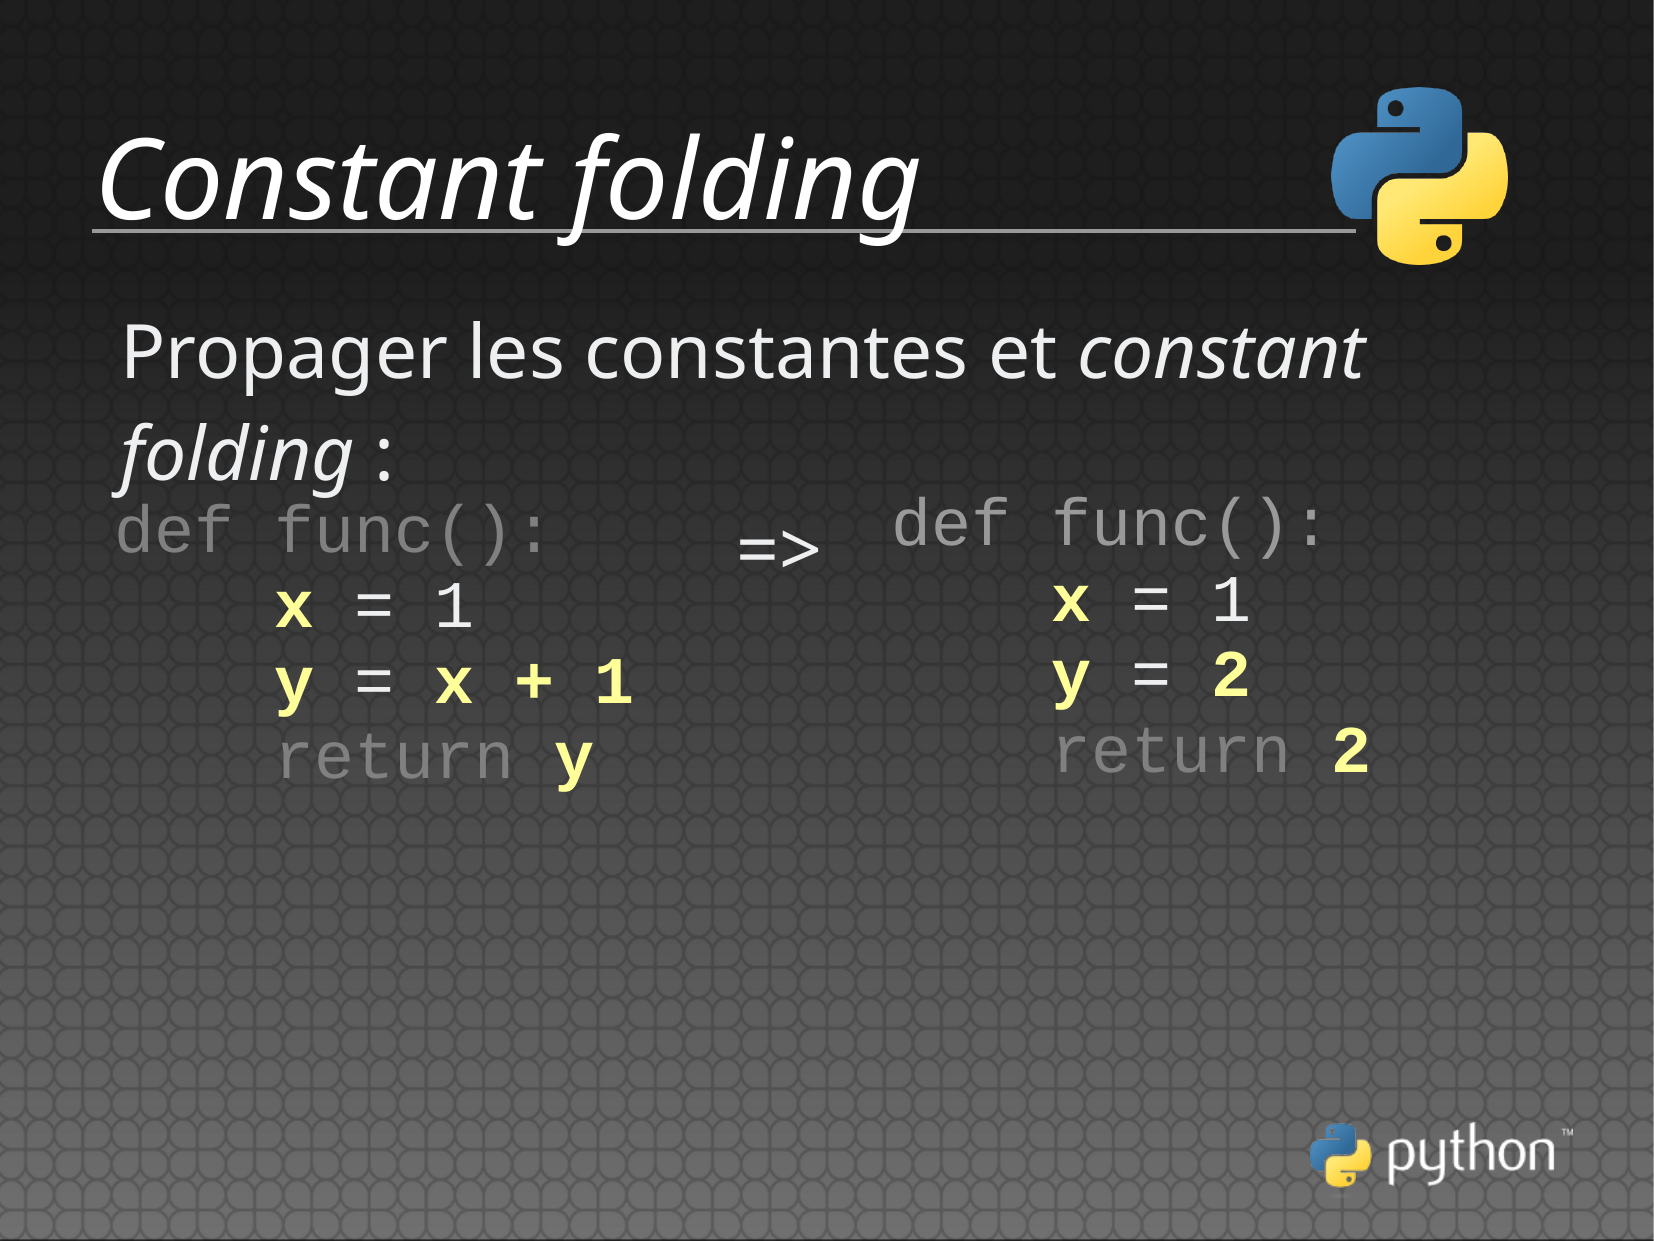

# Constant folding
Propager les constantes et constant folding :
=>
def func():
 x = 1
 y = 2
 return 2
def func():
 x = 1
 y = x + 1
 return y